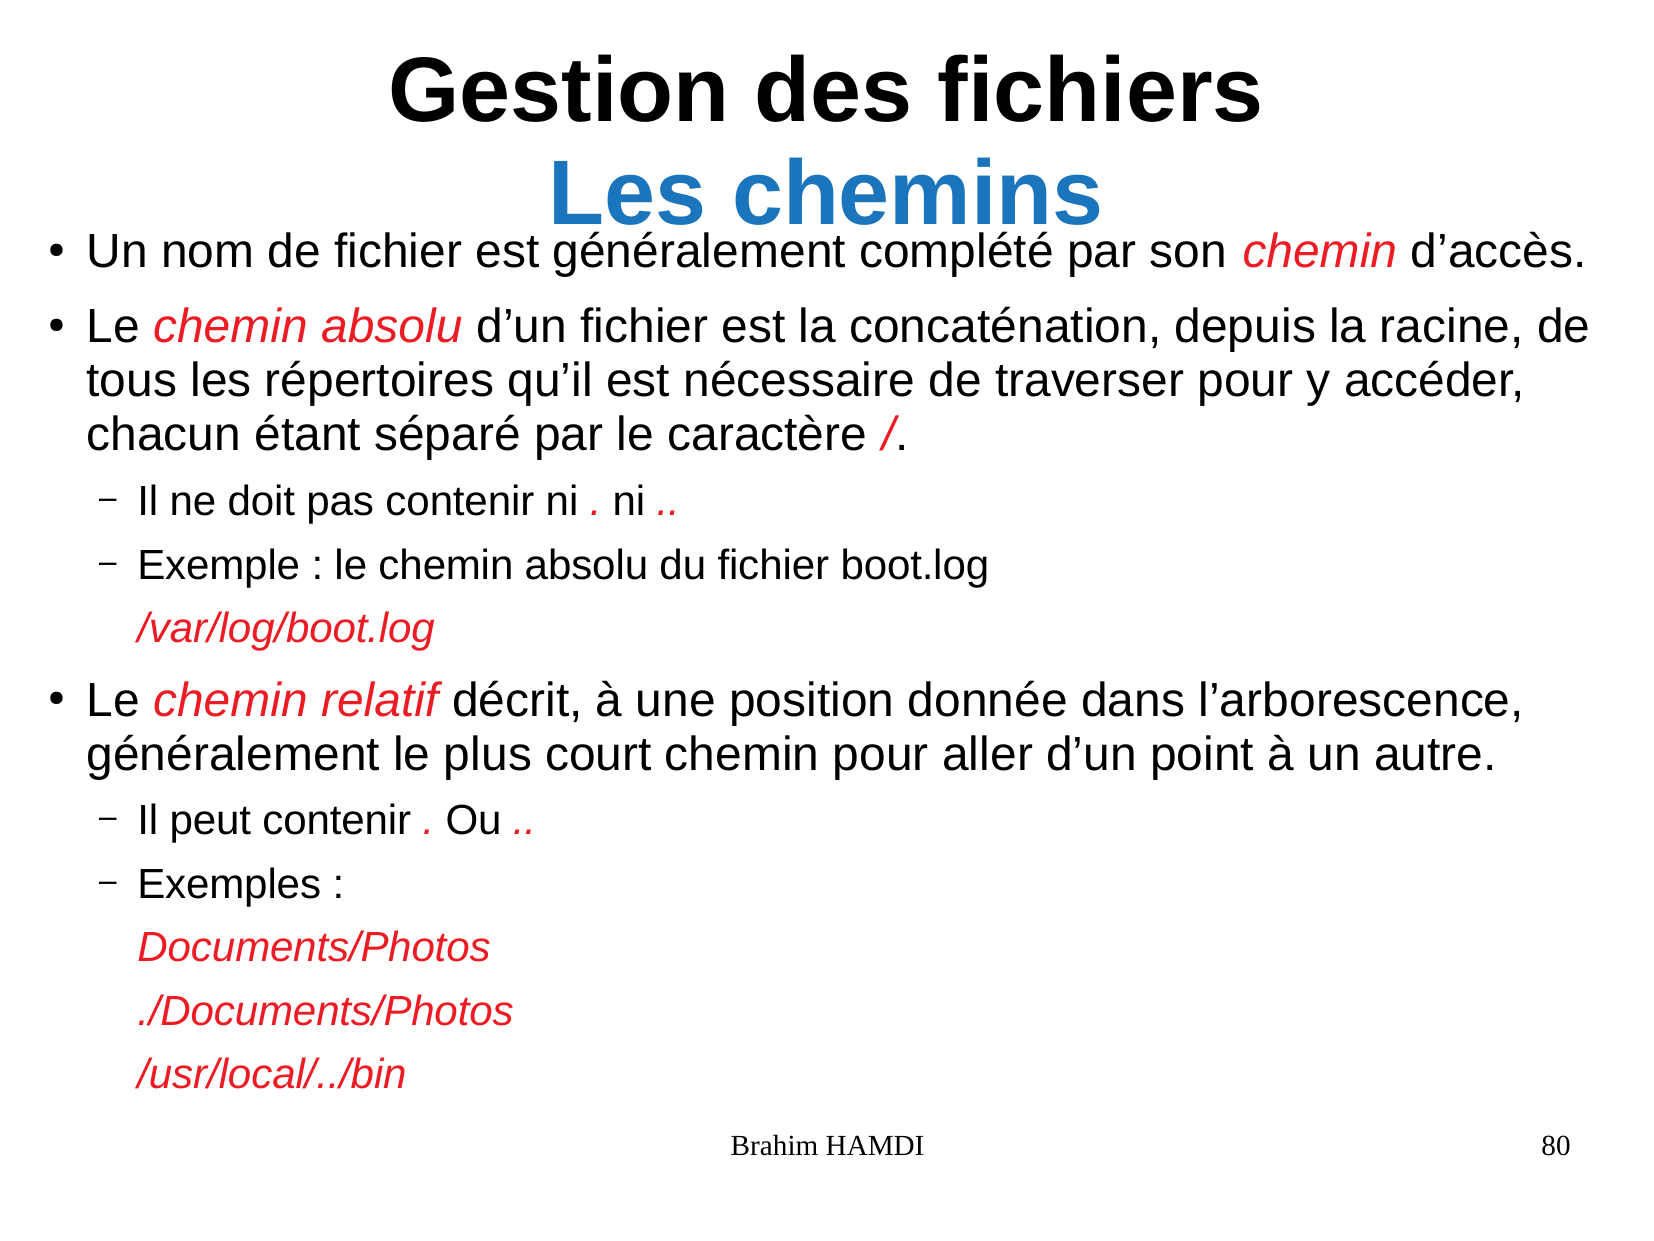

# Gestion des fichiers Les chemins
Un nom de fichier est généralement complété par son chemin d’accès.
Le chemin absolu d’un fichier est la concaténation, depuis la racine, de tous les répertoires qu’il est nécessaire de traverser pour y accéder, chacun étant séparé par le caractère /.
Il ne doit pas contenir ni . ni ..
Exemple : le chemin absolu du fichier boot.log
/var/log/boot.log
Le chemin relatif décrit, à une position donnée dans l’arborescence, généralement le plus court chemin pour aller d’un point à un autre.
Il peut contenir . Ou ..
Exemples :
Documents/Photos
./Documents/Photos
/usr/local/../bin
Brahim HAMDI
80